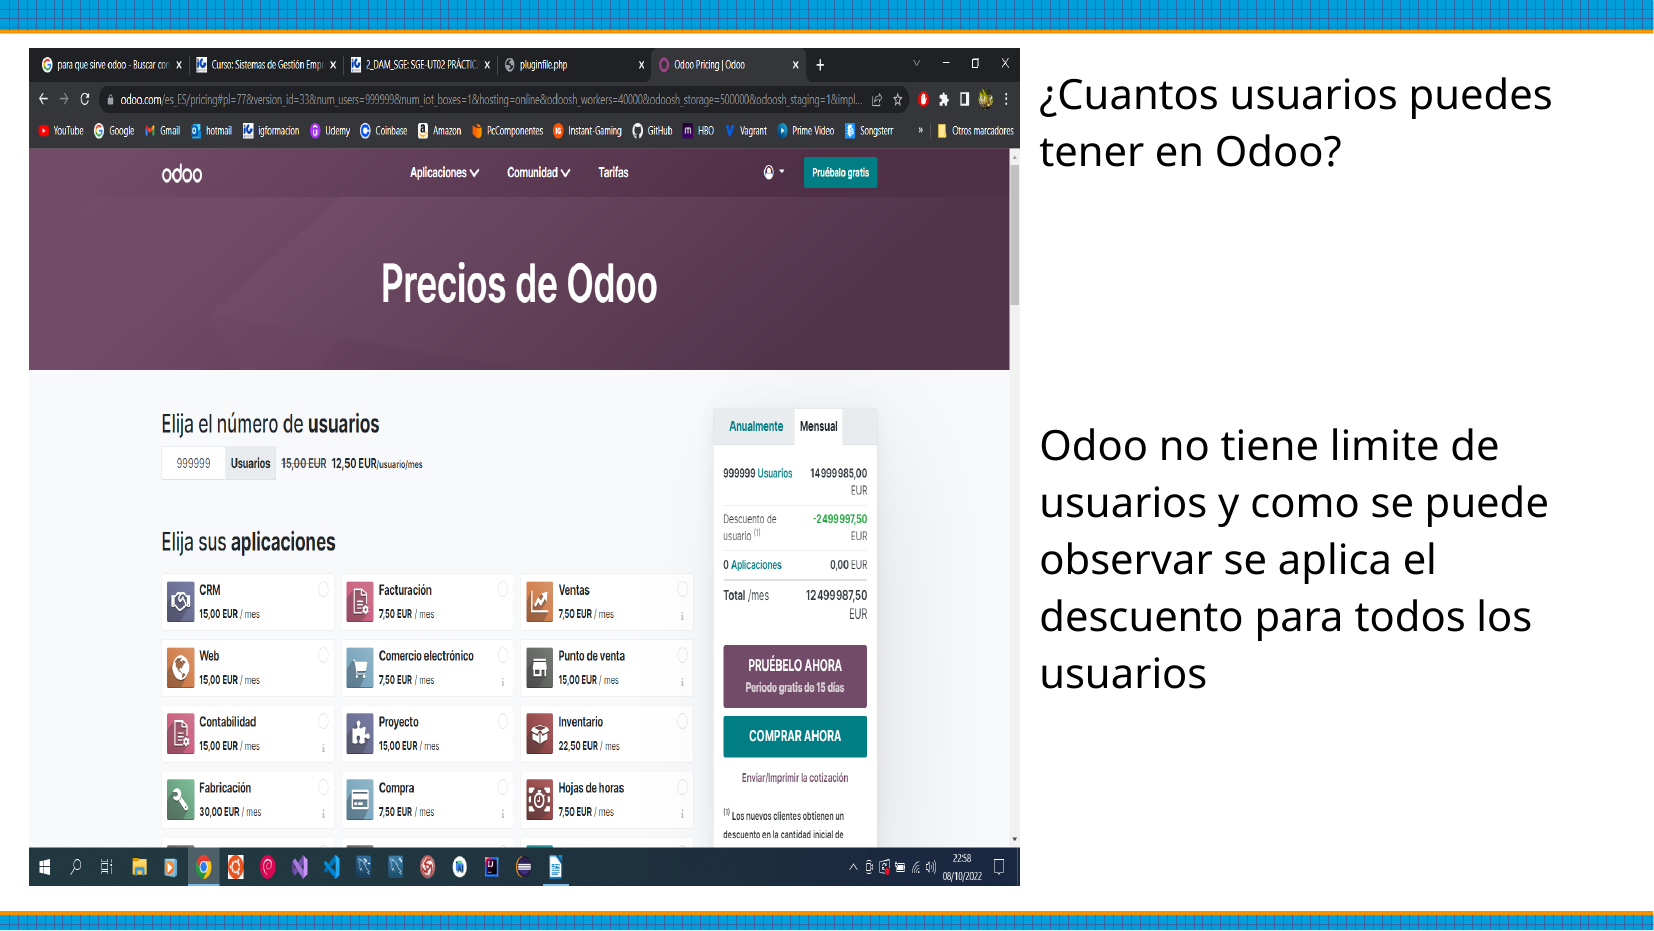

¿Cuantos usuarios puedes tener en Odoo?
Odoo no tiene limite de usuarios y como se puede observar se aplica el descuento para todos los usuarios